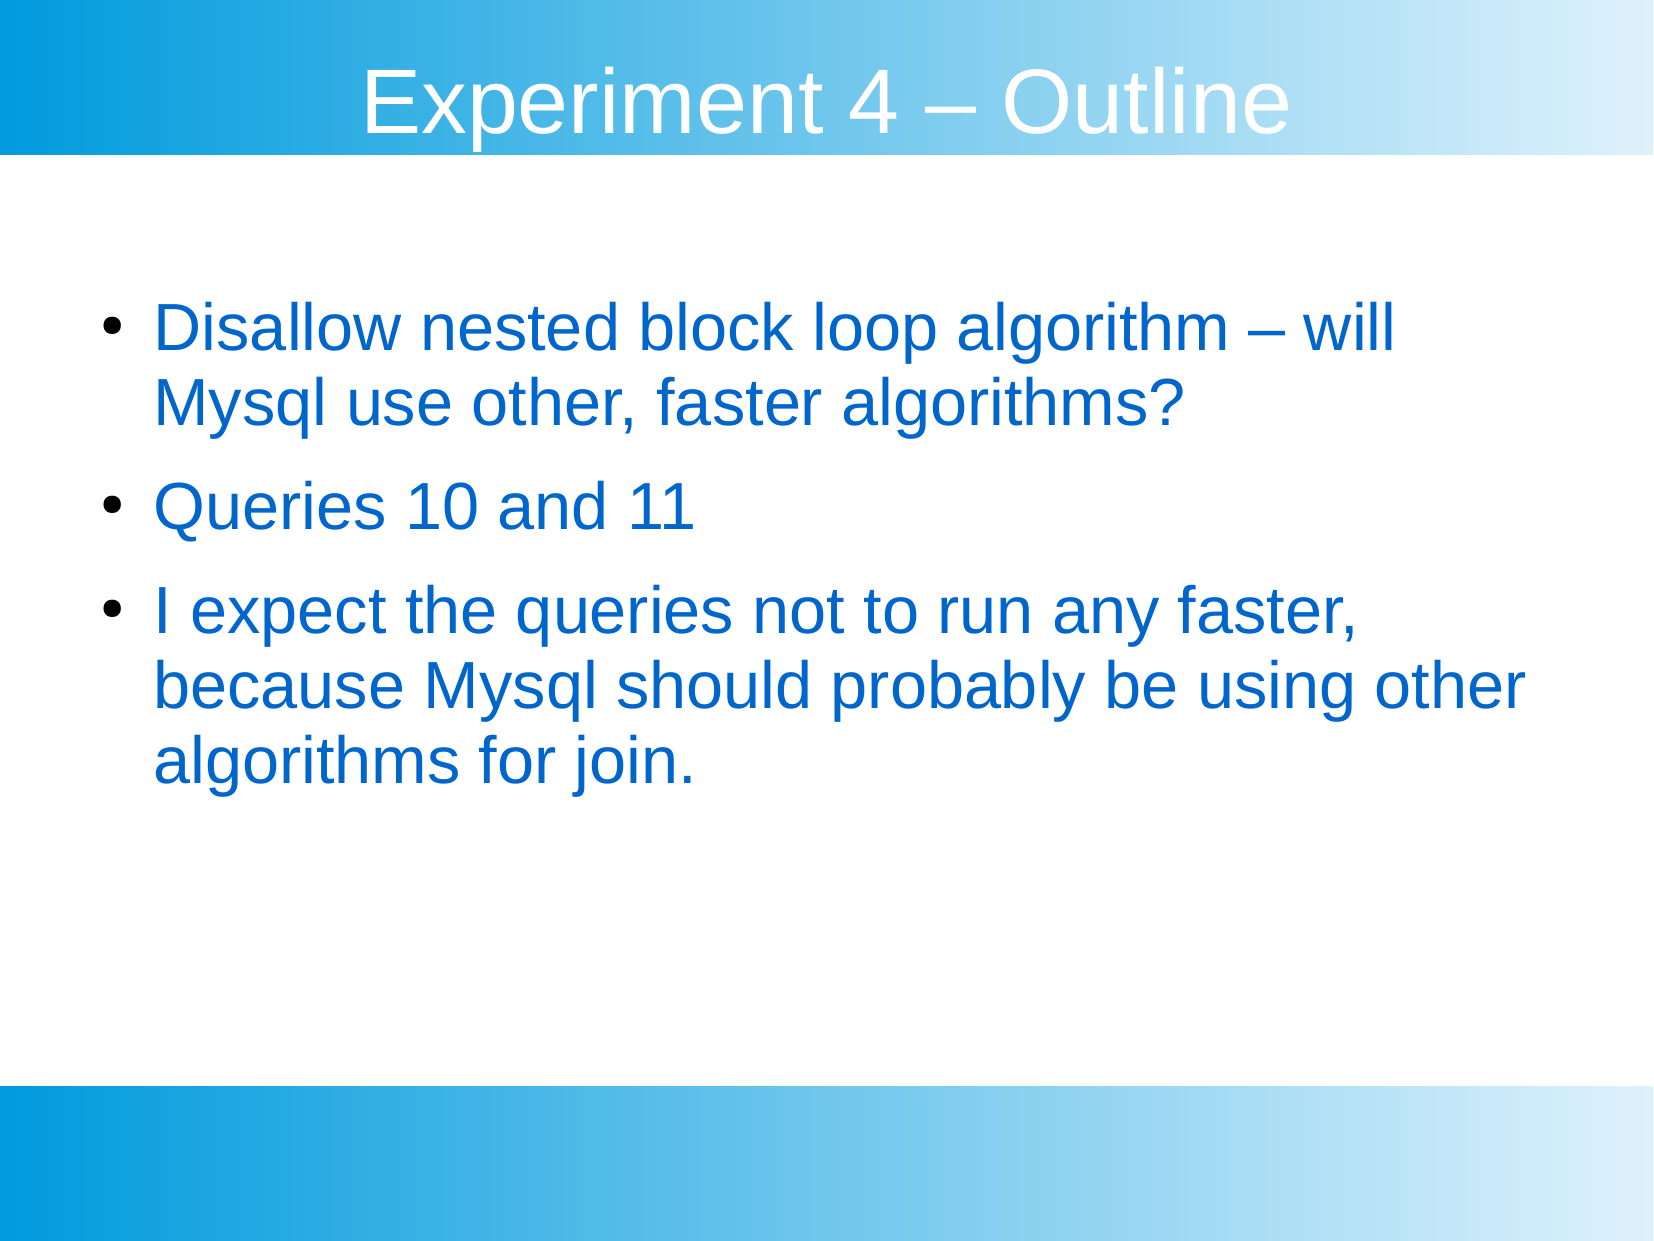

# Experiment 4 – Outline
Disallow nested block loop algorithm – will Mysql use other, faster algorithms?
Queries 10 and 11
I expect the queries not to run any faster, because Mysql should probably be using other algorithms for join.